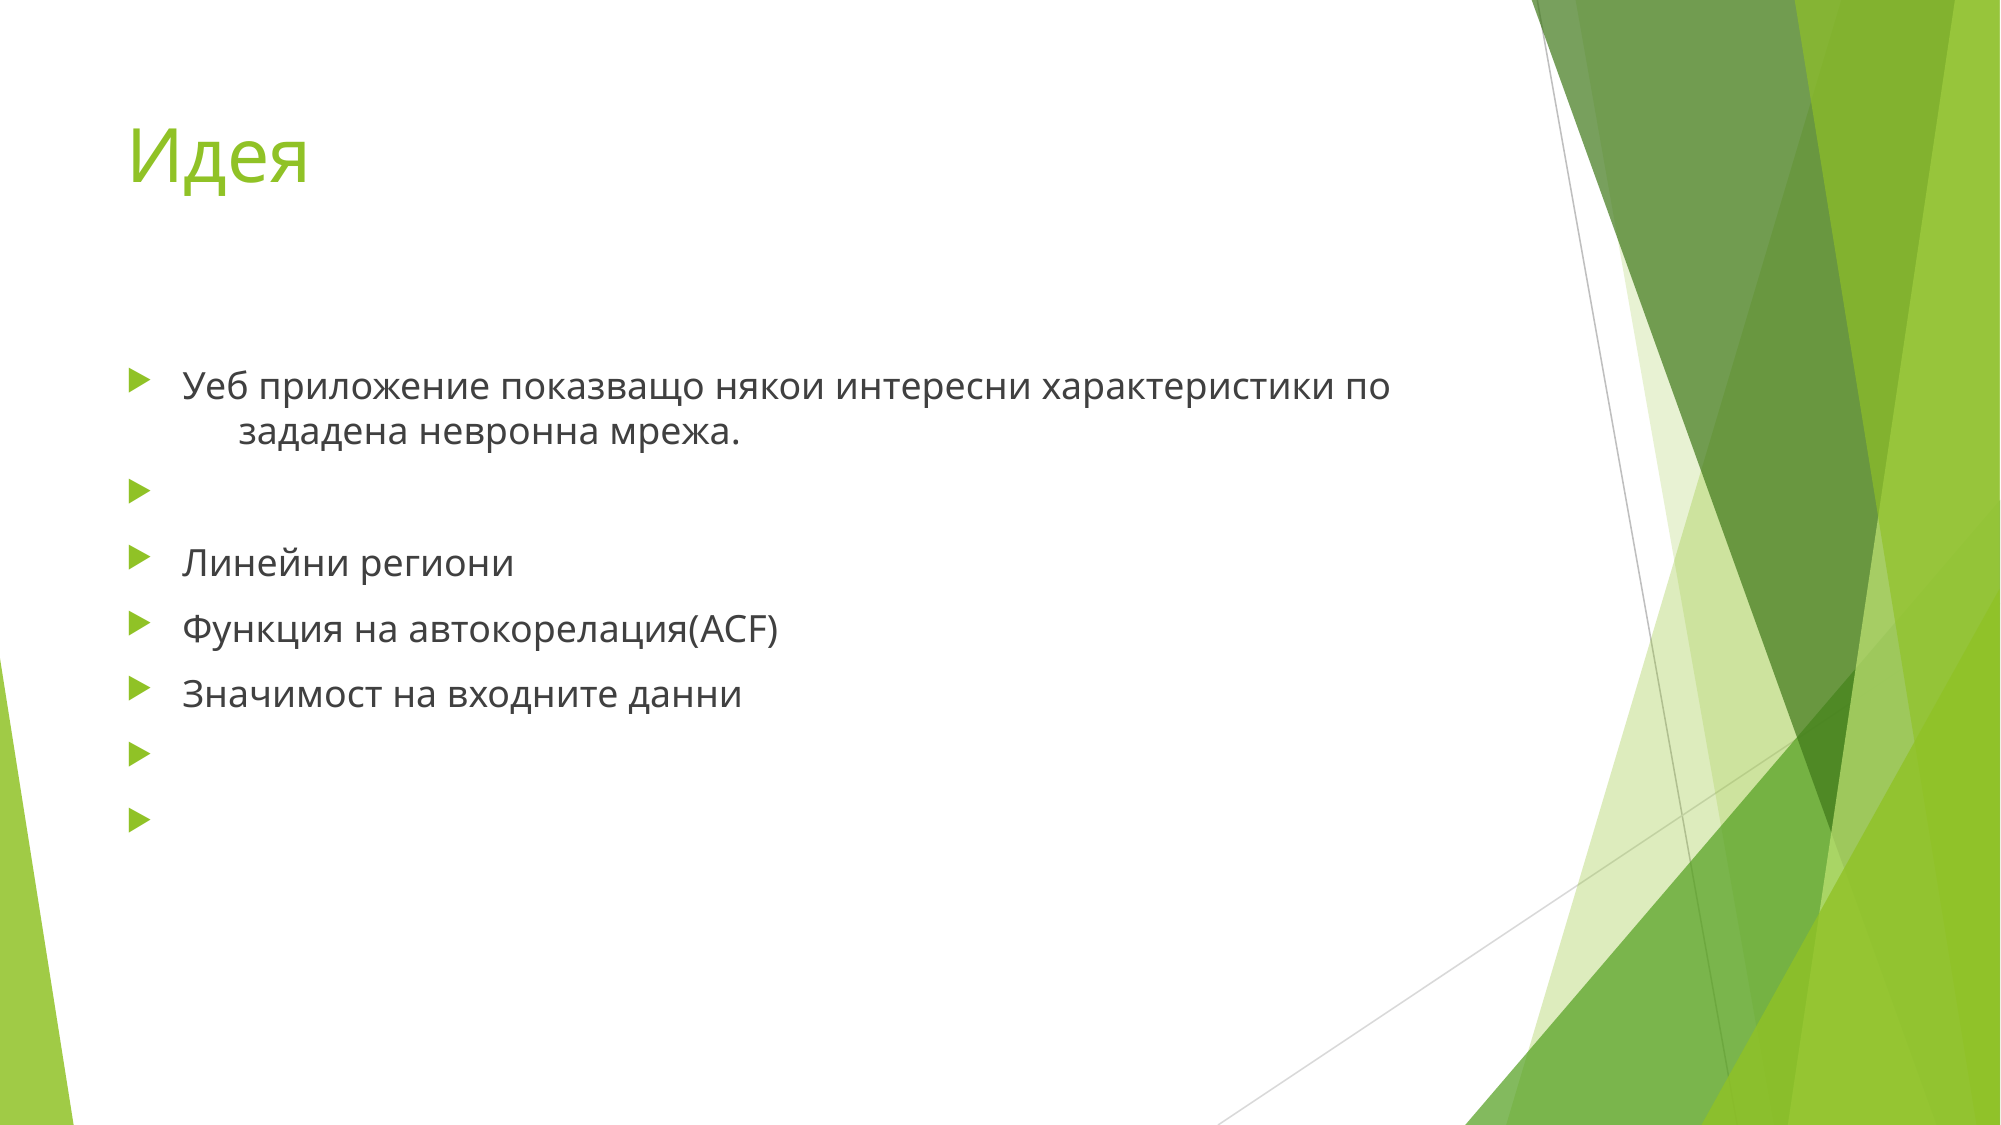

# Идея
Уеб приложение показващо някои интересни характеристики по зададена невронна мрежа.
Линейни региони
Функция на автокорелация(ACF)
Значимост на входните данни